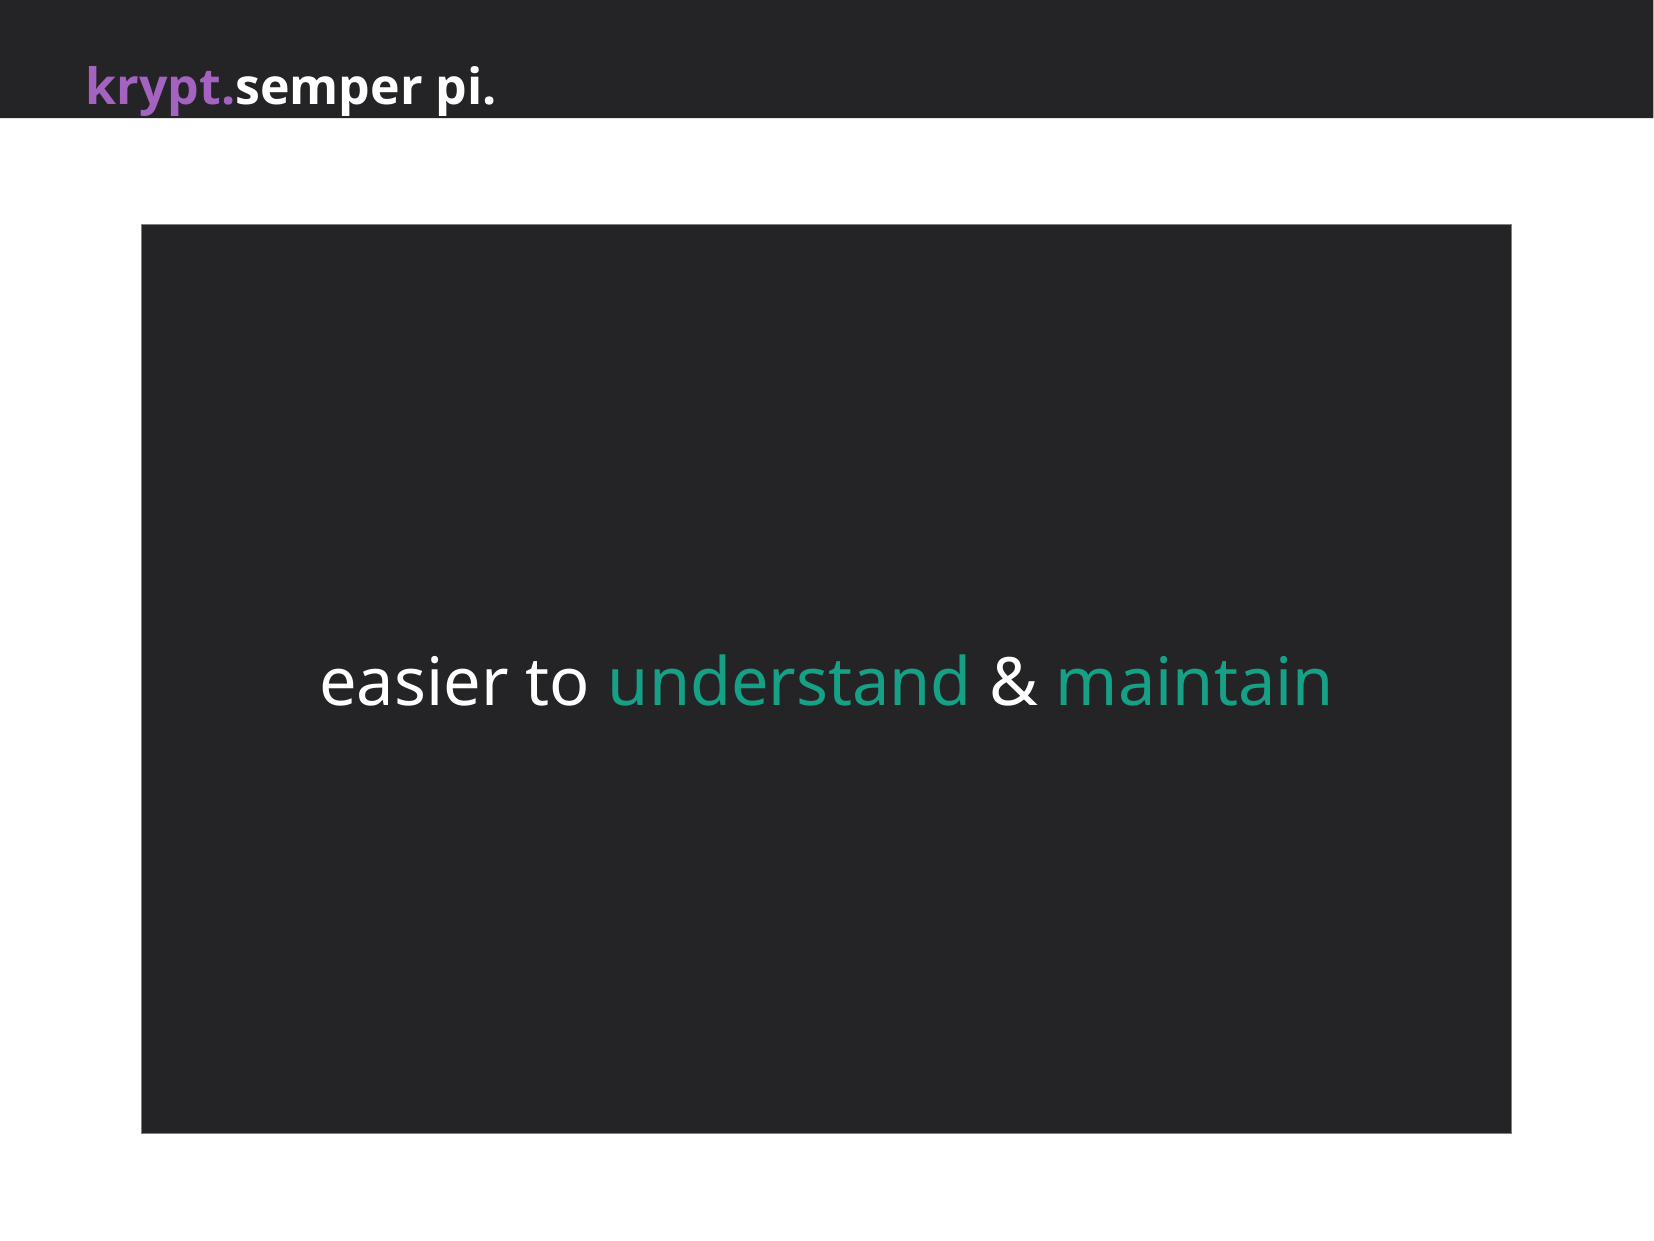

krypt.semper pi.
easier to understand & maintain
security sucks.